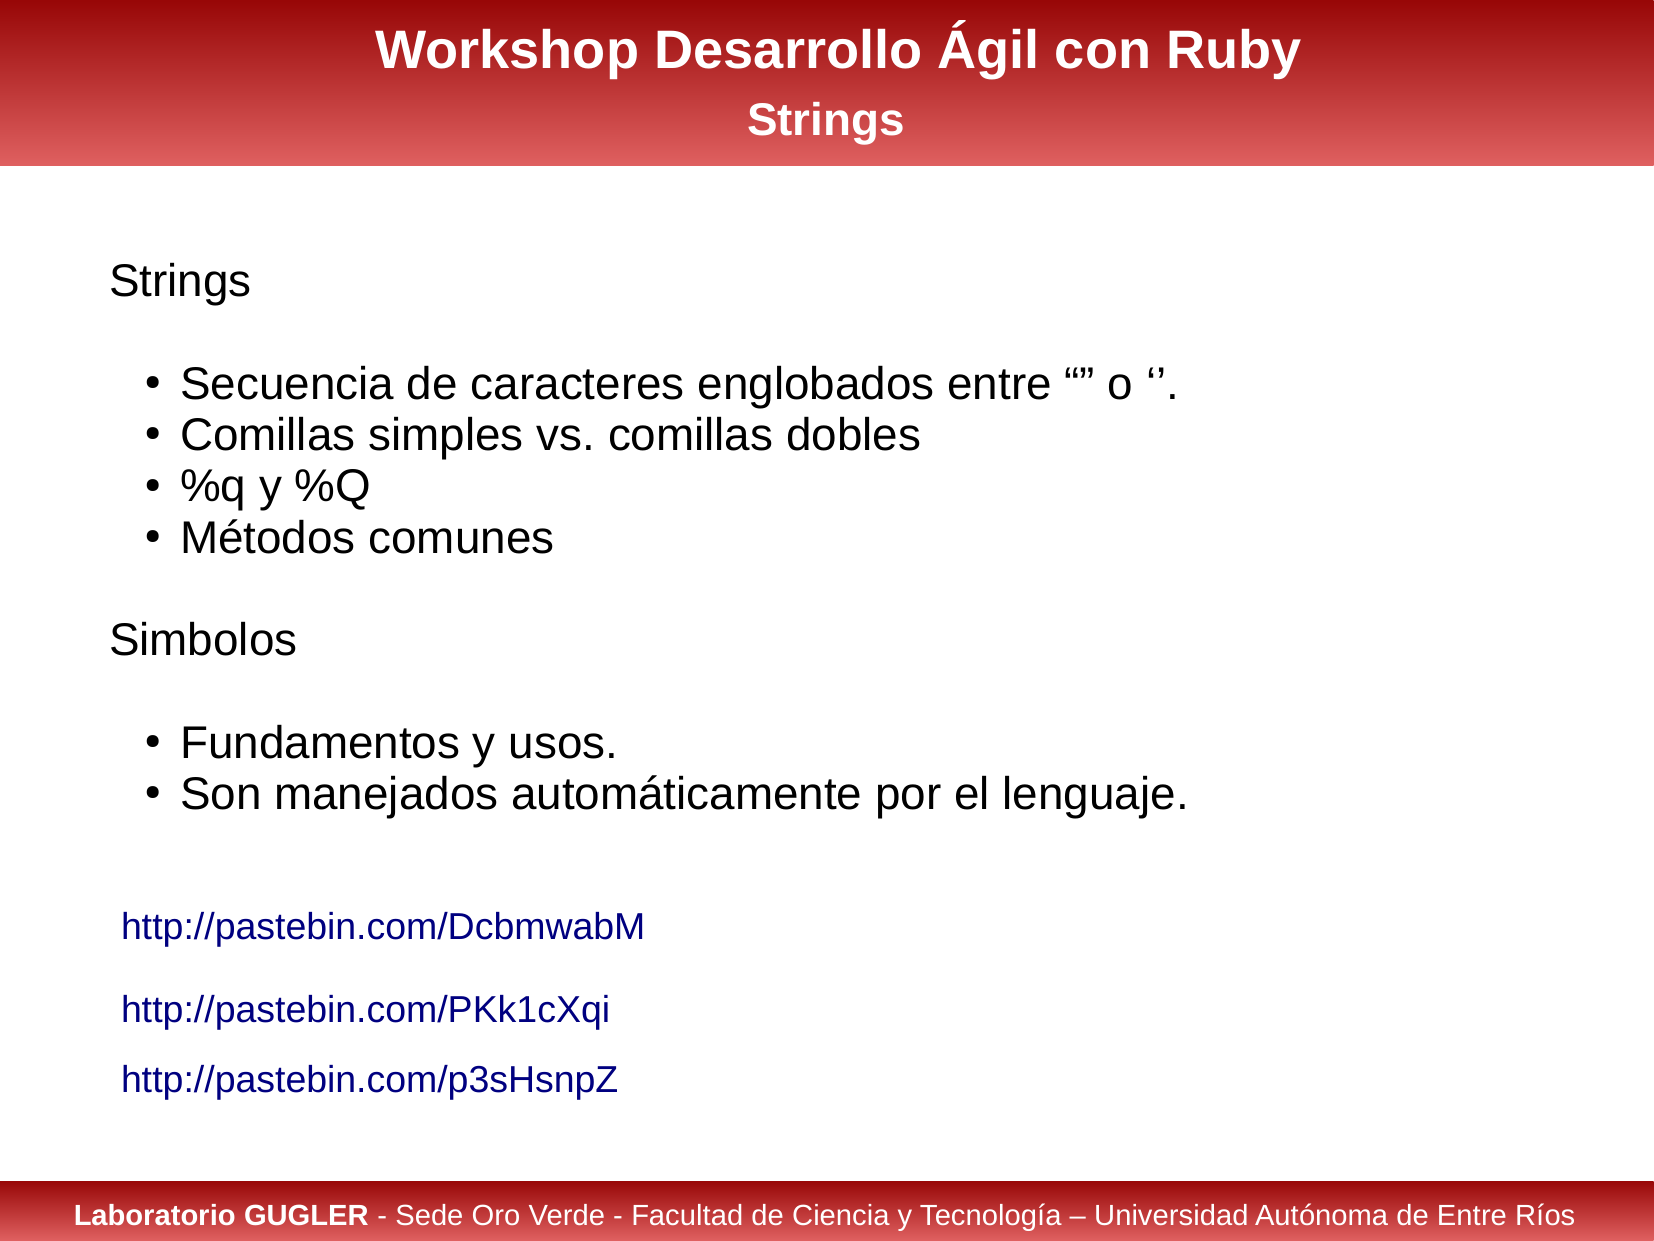

Workshop Desarrollo Ágil con Ruby
Strings
Strings
Secuencia de caracteres englobados entre “” o ‘’.
Comillas simples vs. comillas dobles
%q y %Q
Métodos comunes
Simbolos
Fundamentos y usos.
Son manejados automáticamente por el lenguaje.
http://pastebin.com/DcbmwabM
http://pastebin.com/PKk1cXqi
http://pastebin.com/p3sHsnpZ
Laboratorio GUGLER - Sede Oro Verde - Facultad de Ciencia y Tecnología – Universidad Autónoma de Entre Ríos